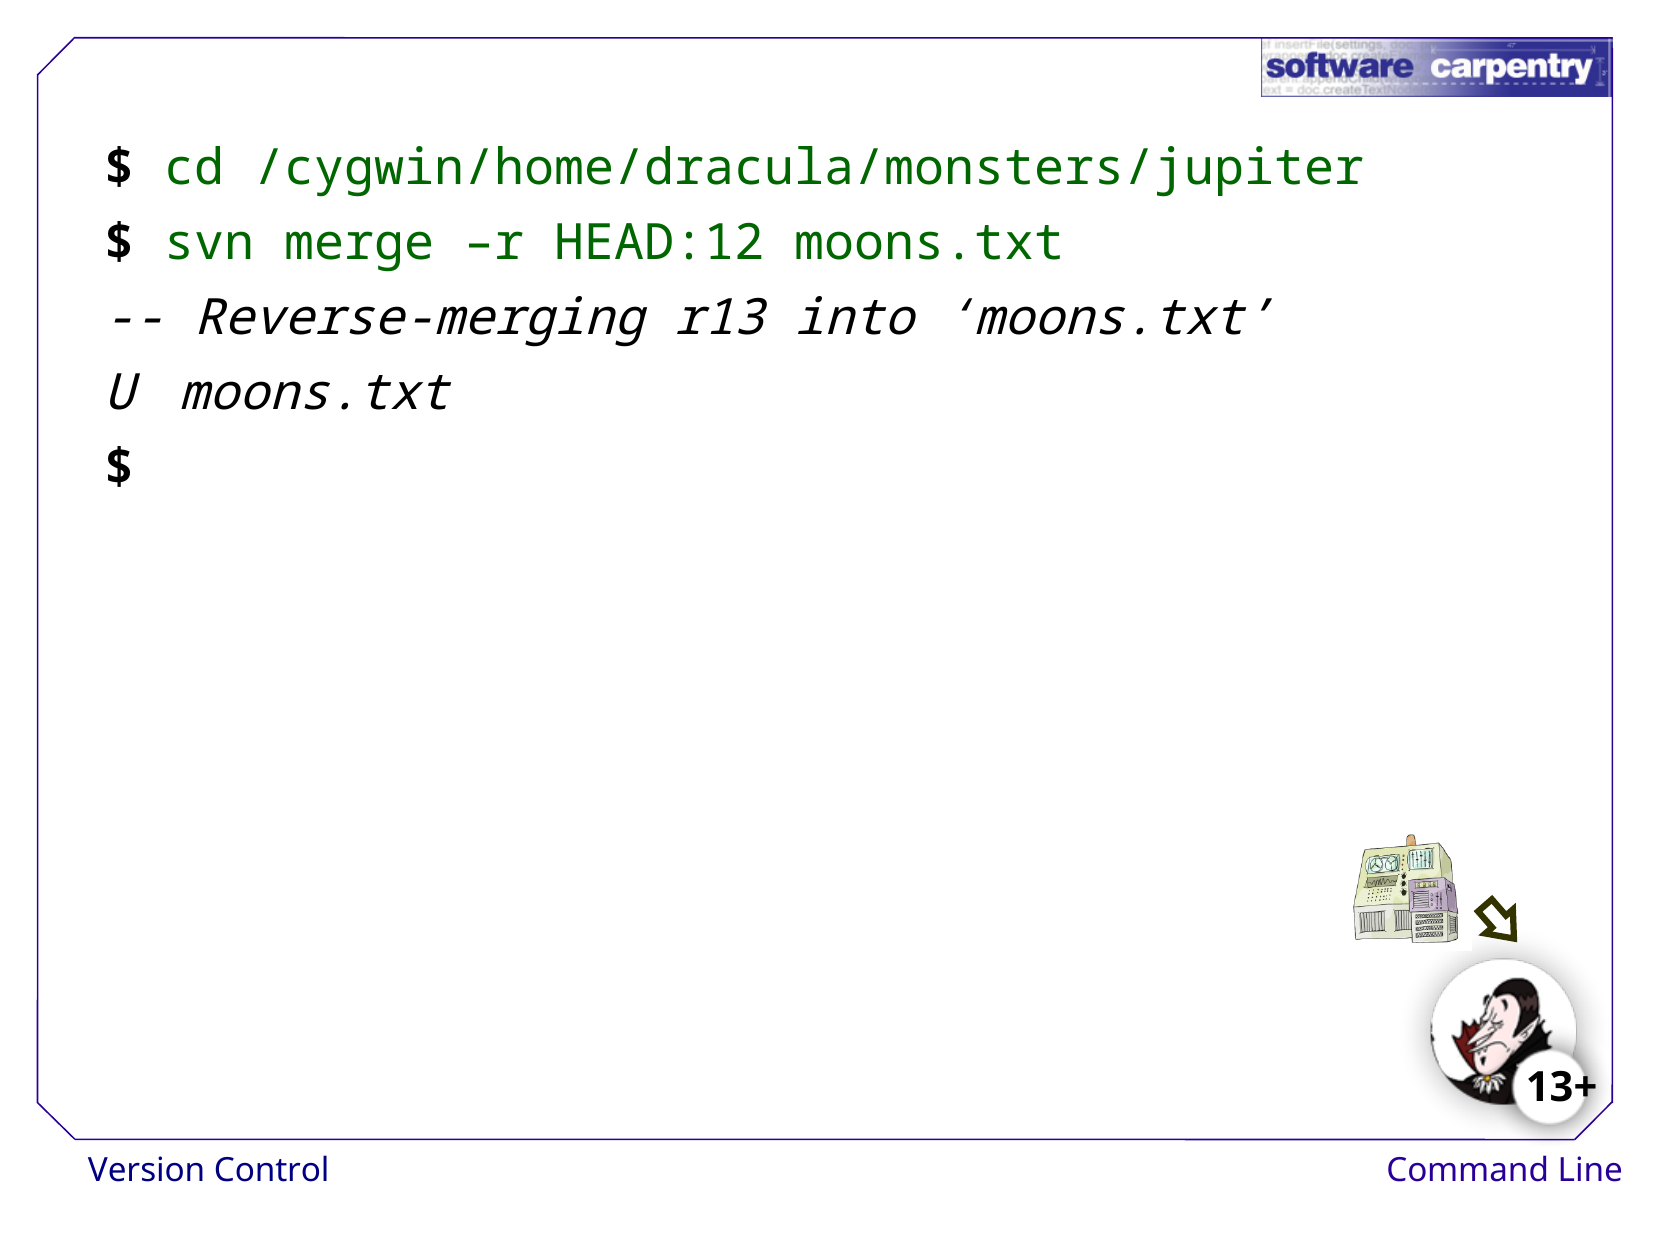

$ cd /cygwin/home/dracula/monsters/jupiter
$ svn merge –r HEAD:12 moons.txt
-- Reverse-merging r13 into ‘moons.txt’
U	moons.txt
$
13+